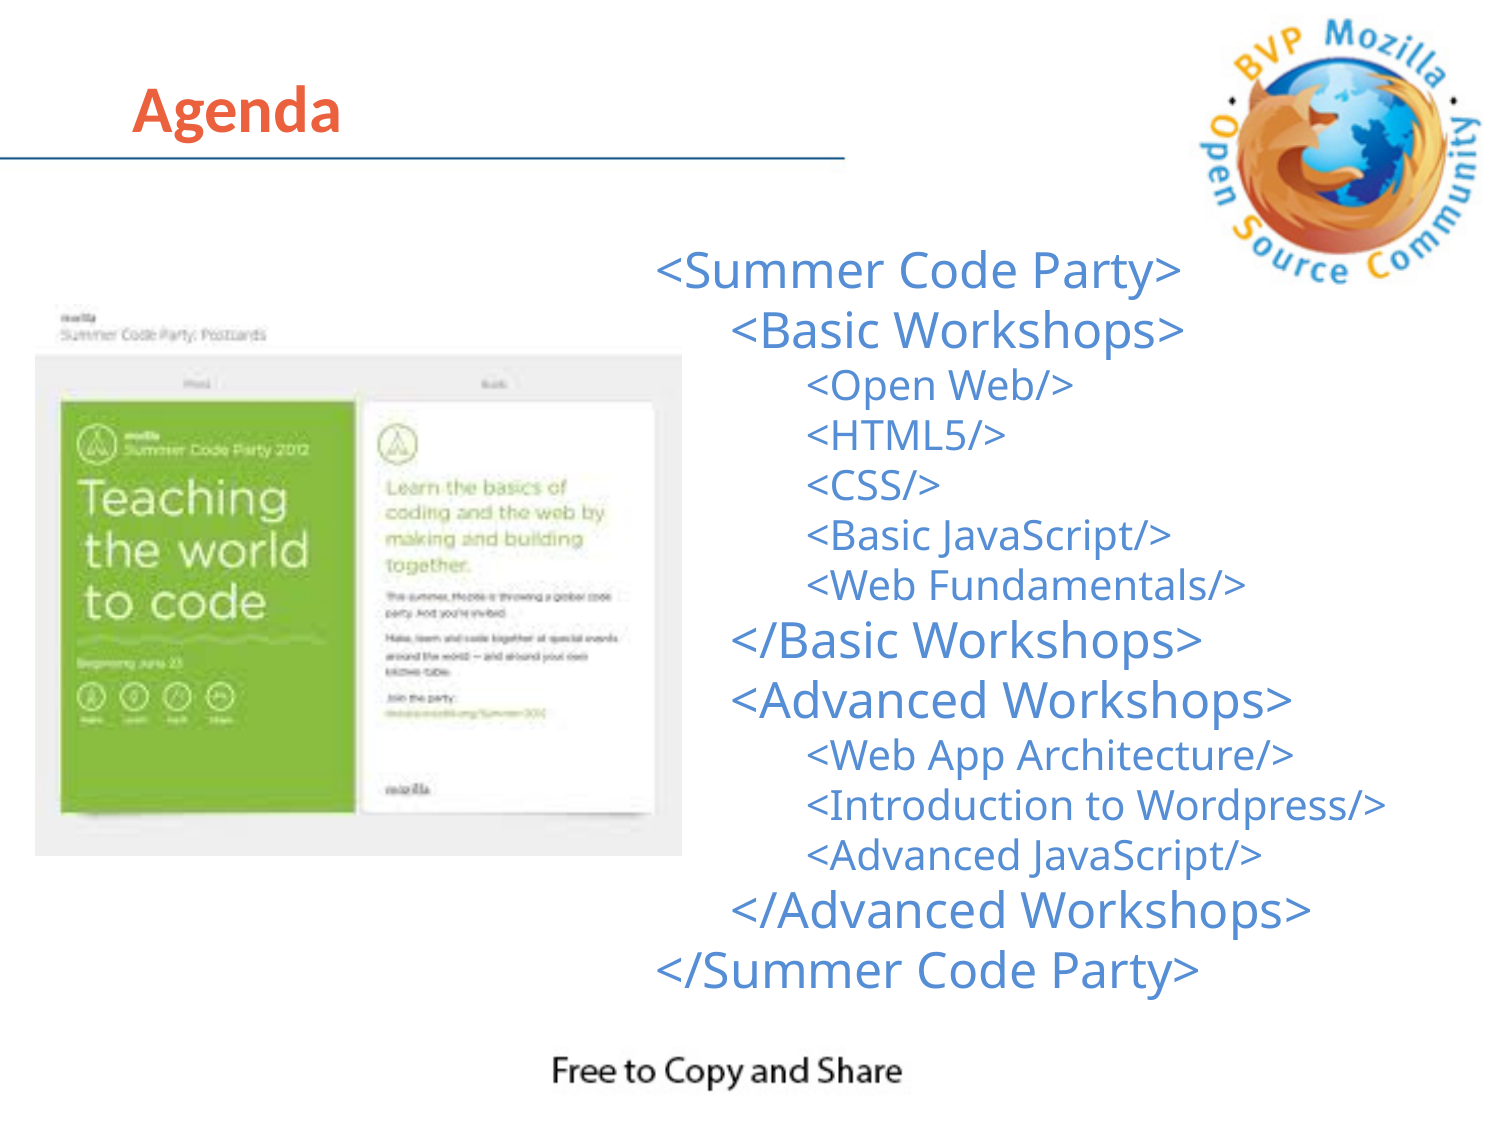

Agenda
<Summer Code Party>
	<Basic Workshops>
		<Open Web/>
		<HTML5/>
		<CSS/>
		<Basic JavaScript/>
		<Web Fundamentals/>
	</Basic Workshops>
	<Advanced Workshops>
		<Web App Architecture/>
		<Introduction to Wordpress/>
		<Advanced JavaScript/>
	</Advanced Workshops>
</Summer Code Party>